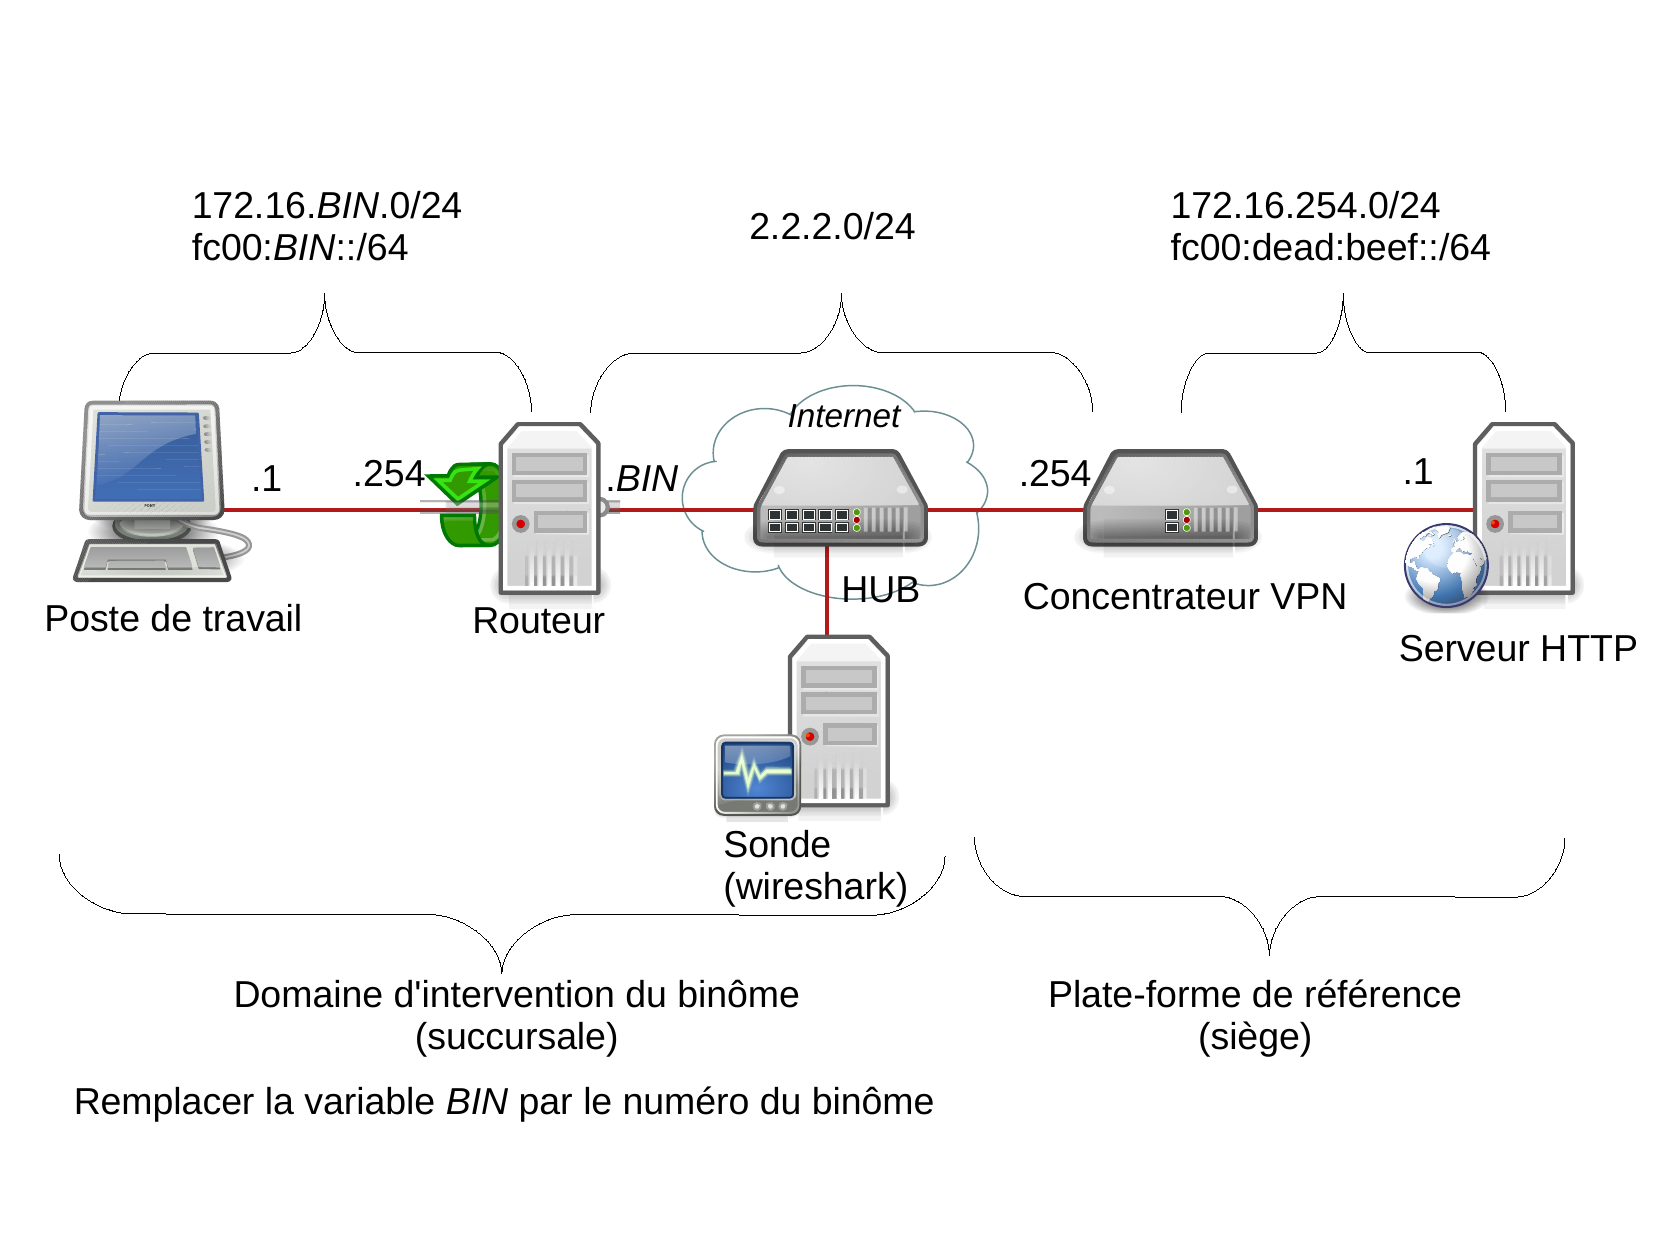

172.16.BIN.0/24
fc00:BIN::/64
172.16.254.0/24
fc00:dead:beef::/64
2.2.2.0/24
Internet
.1
.254
.254
.1
.BIN
HUB
Concentrateur VPN
Poste de travail
Routeur
Serveur HTTP
Sonde
(wireshark)
Domaine d'intervention du binôme
(succursale)
Plate-forme de référence
(siège)
Remplacer la variable BIN par le numéro du binôme